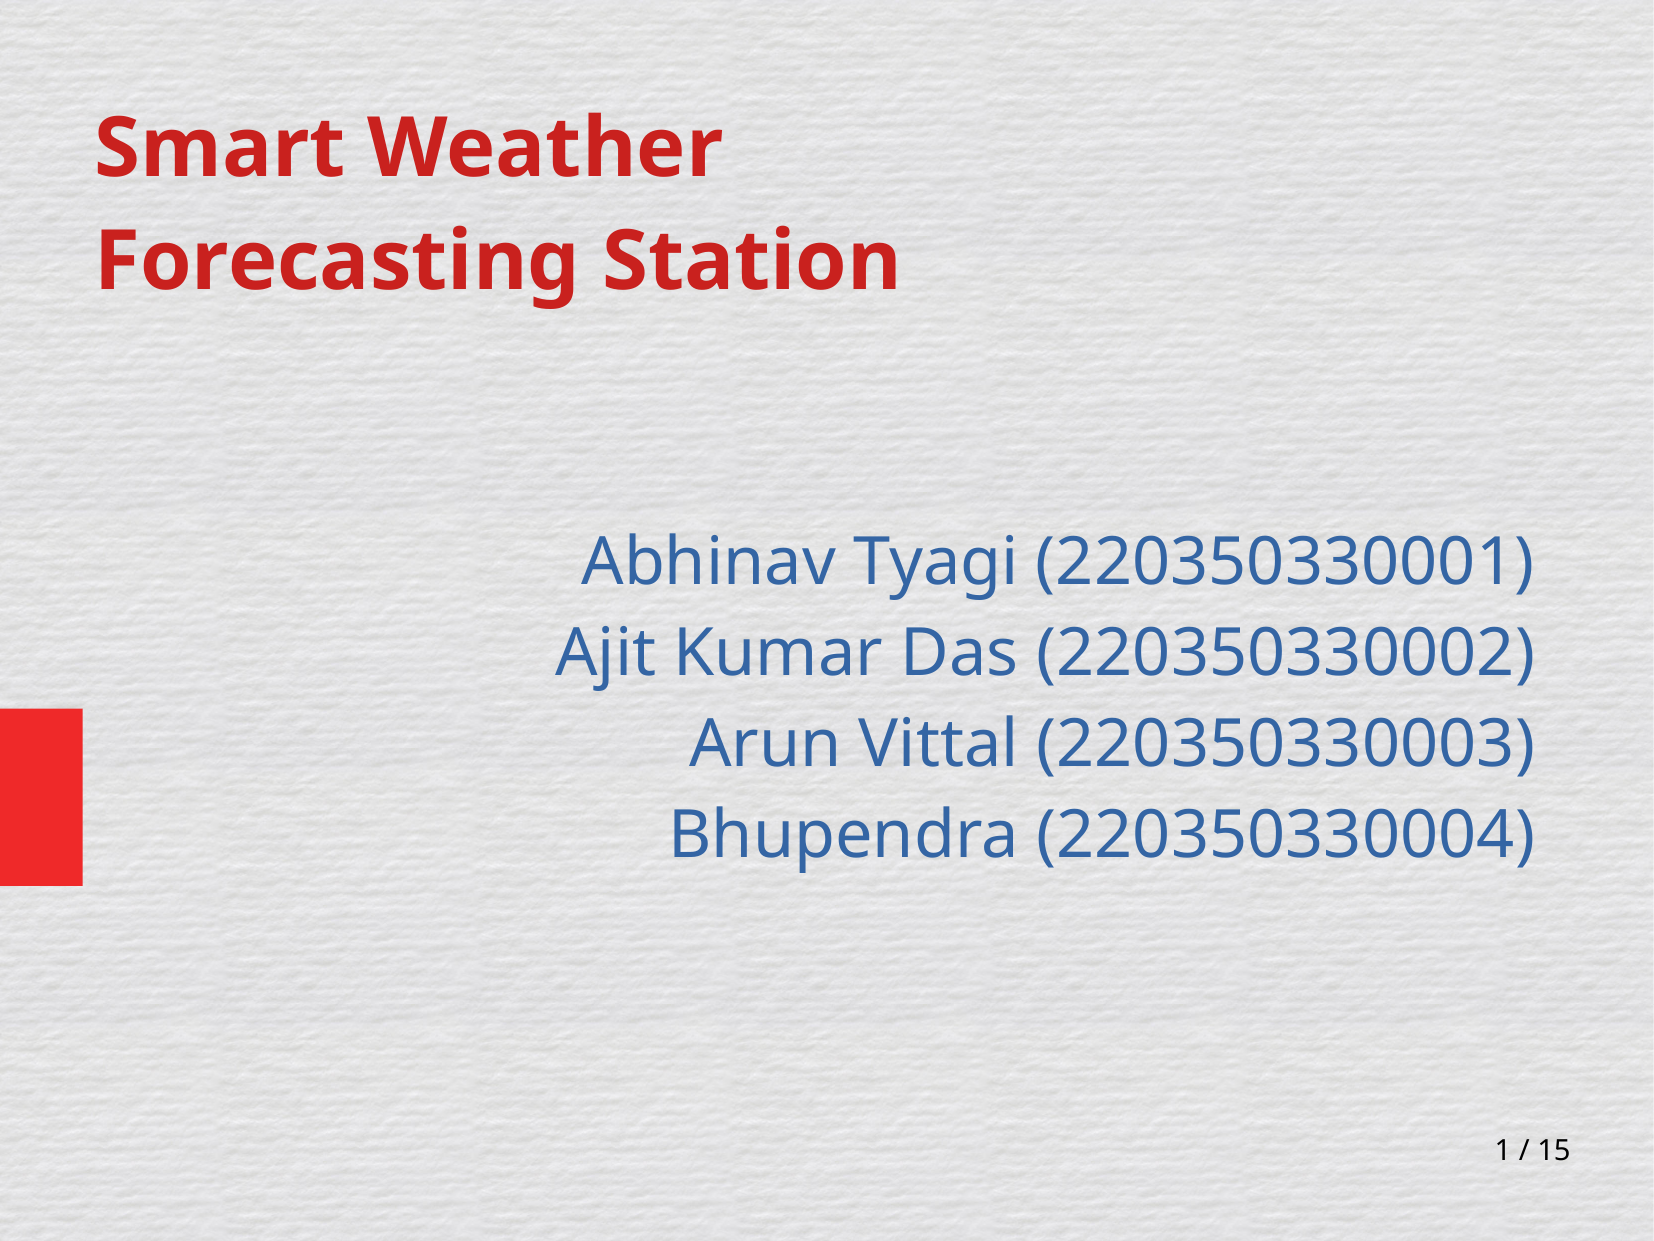

# Smart Weather Forecasting Station
Abhinav Tyagi (220350330001)
Ajit Kumar Das (220350330002)
Arun Vittal (220350330003)
Bhupendra (220350330004)
1